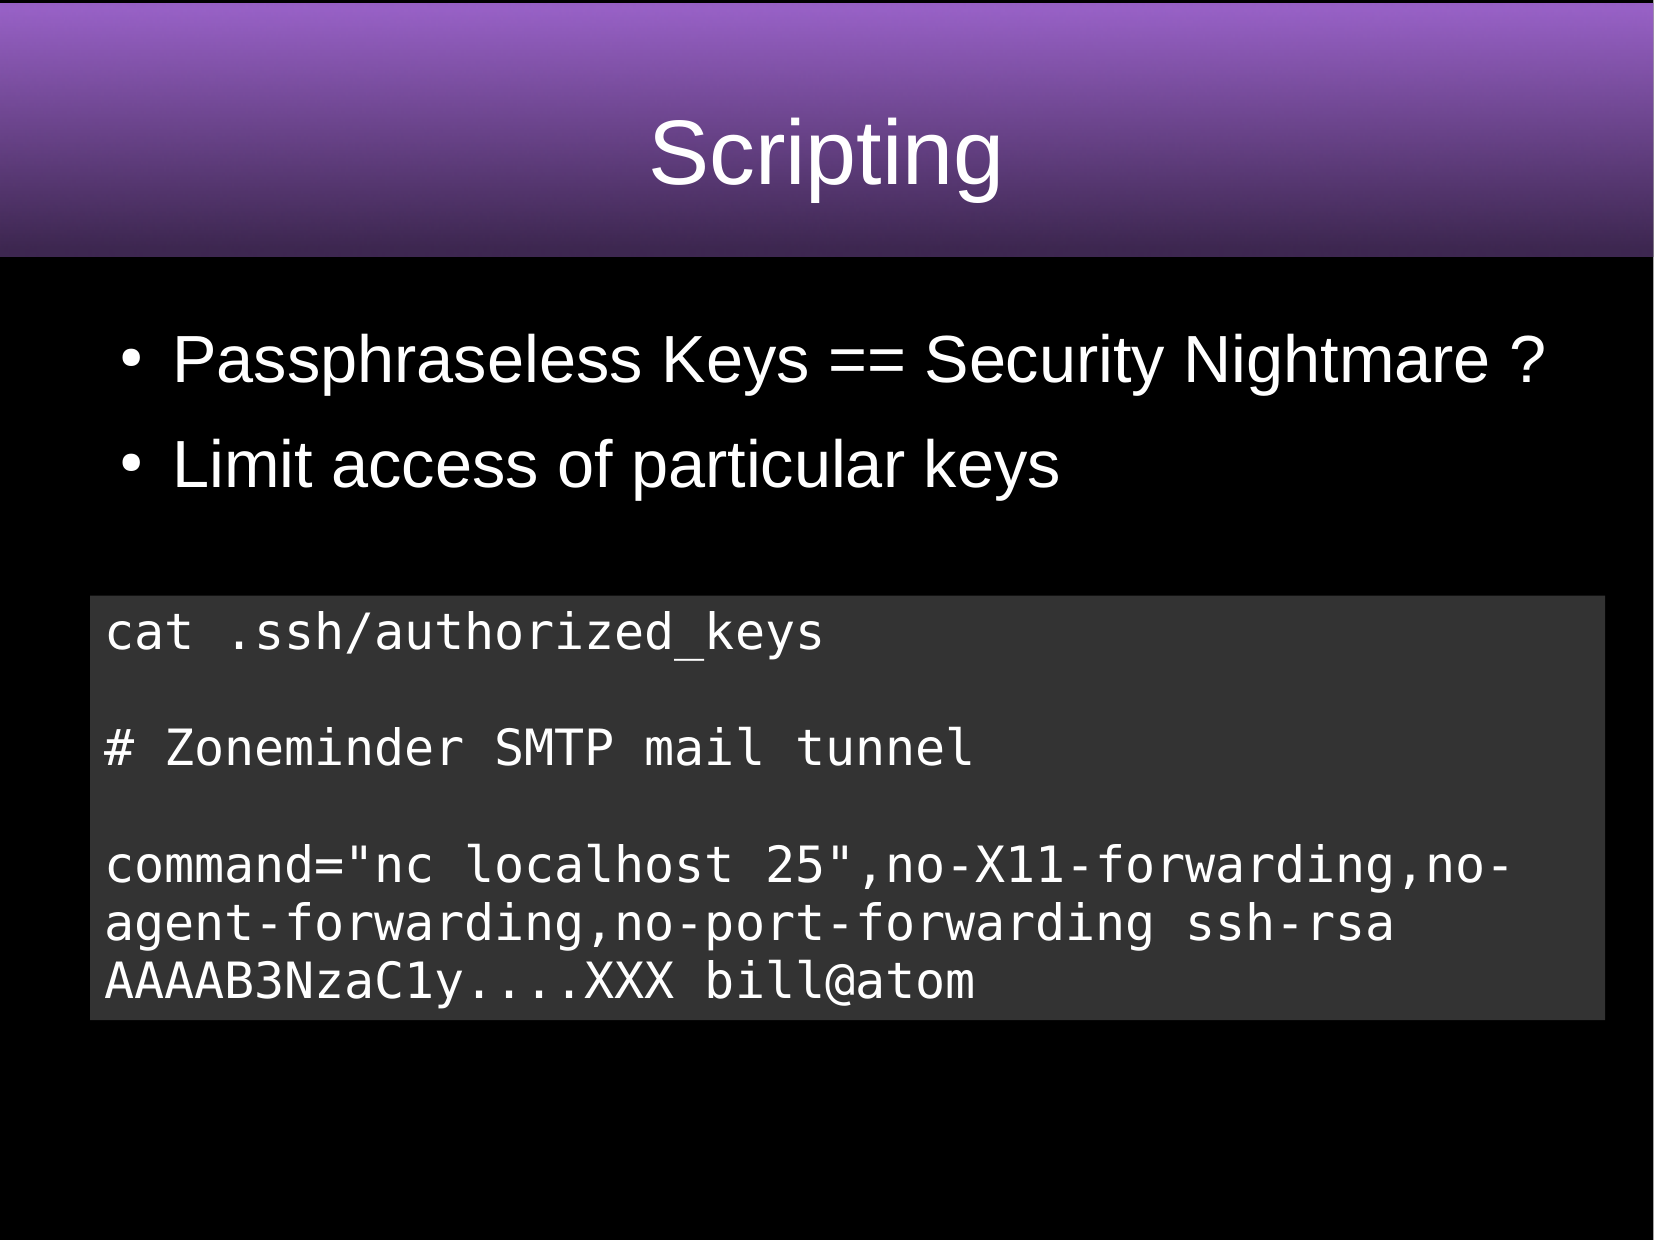

# Scripting
Passphraseless Keys == Security Nightmare ?
Limit access of particular keys
cat .ssh/authorized_keys
# Zoneminder SMTP mail tunnel
command="nc localhost 25",no-X11-forwarding,no-agent-forwarding,no-port-forwarding ssh-rsa AAAAB3NzaC1y....XXX bill@atom